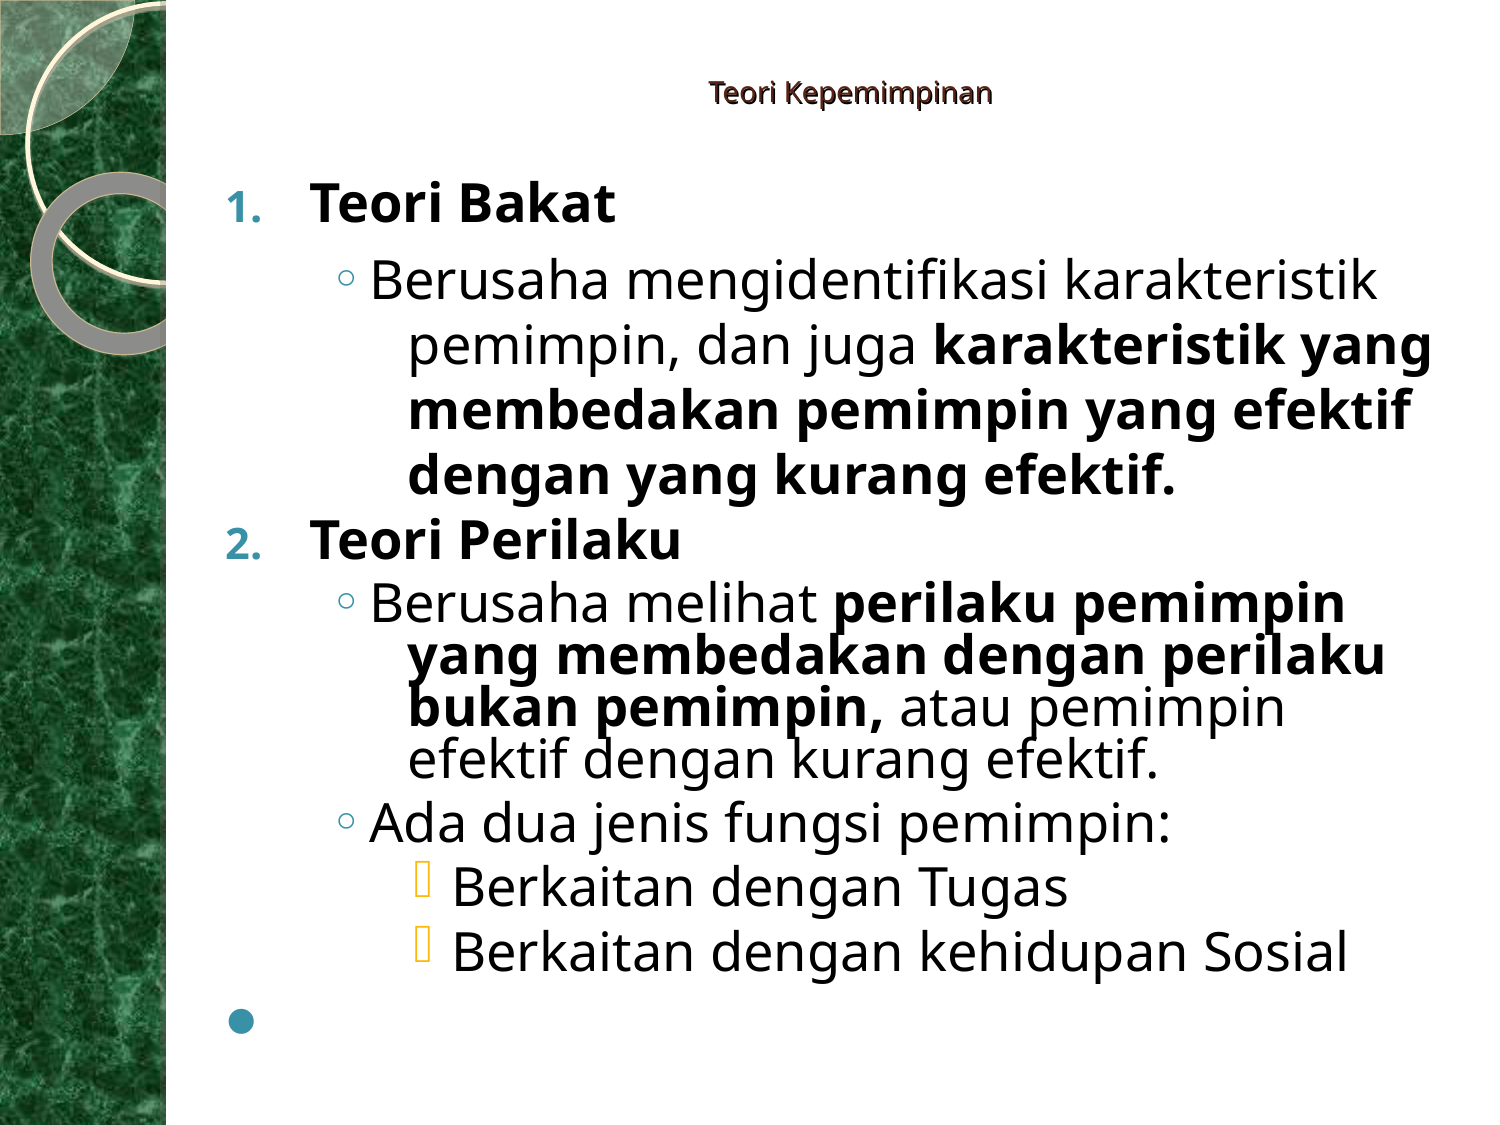

# Teori Kepemimpinan
Teori Bakat
Berusaha mengidentifikasi karakteristik pemimpin, dan juga karakteristik yang membedakan pemimpin yang efektif dengan yang kurang efektif.
Teori Perilaku
Berusaha melihat perilaku pemimpin yang membedakan dengan perilaku bukan pemimpin, atau pemimpin efektif dengan kurang efektif.
Ada dua jenis fungsi pemimpin:
Berkaitan dengan Tugas
Berkaitan dengan kehidupan Sosial